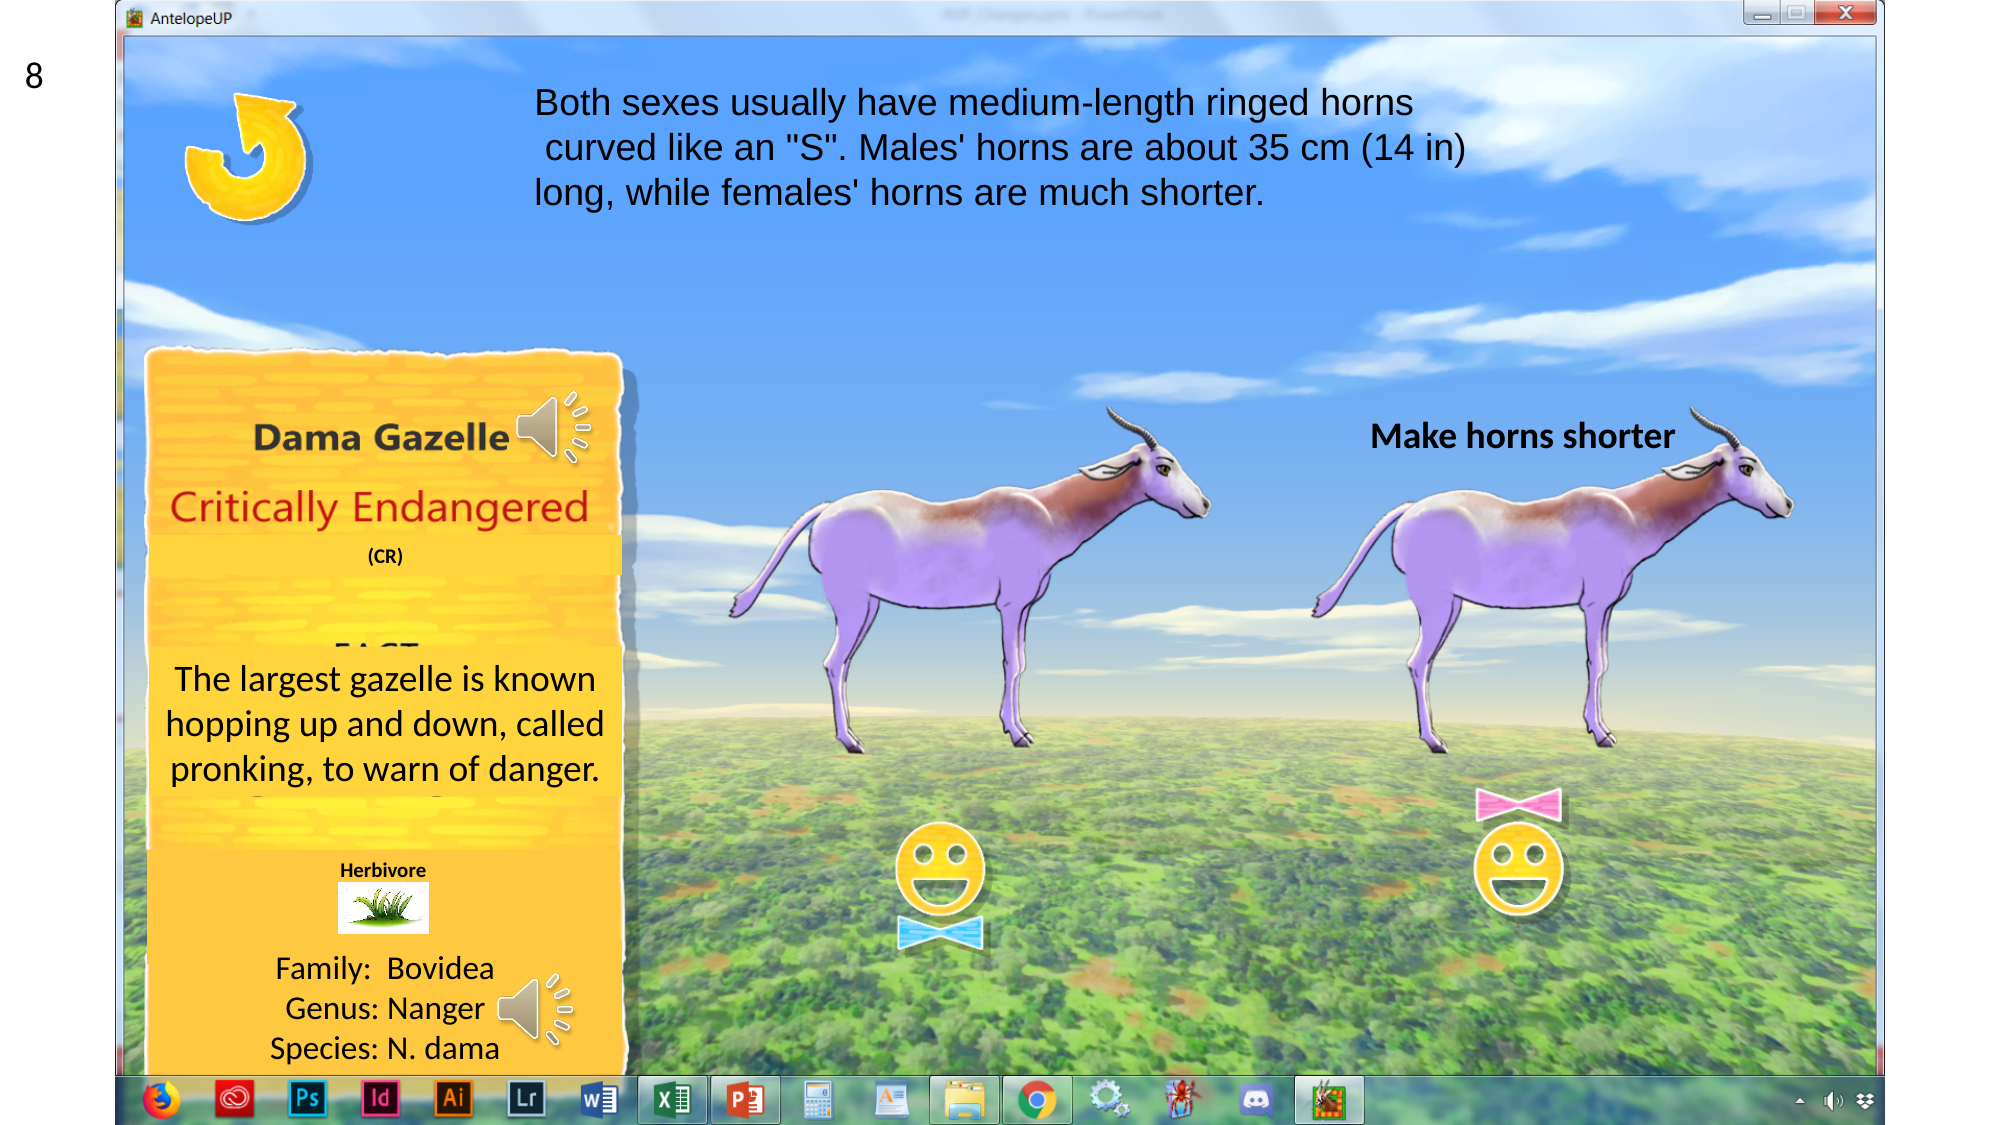

8
Both sexes usually have medium-length ringed horns curved like an "S". Males' horns are about 35 cm (14 in) long, while females' horns are much shorter.
Make horns shorter
(CR)
The largest gazelle is known hopping up and down, called pronking, to warn of danger.
Herbivore
Family: Bovidea
Genus: Nanger
Species: N. dama